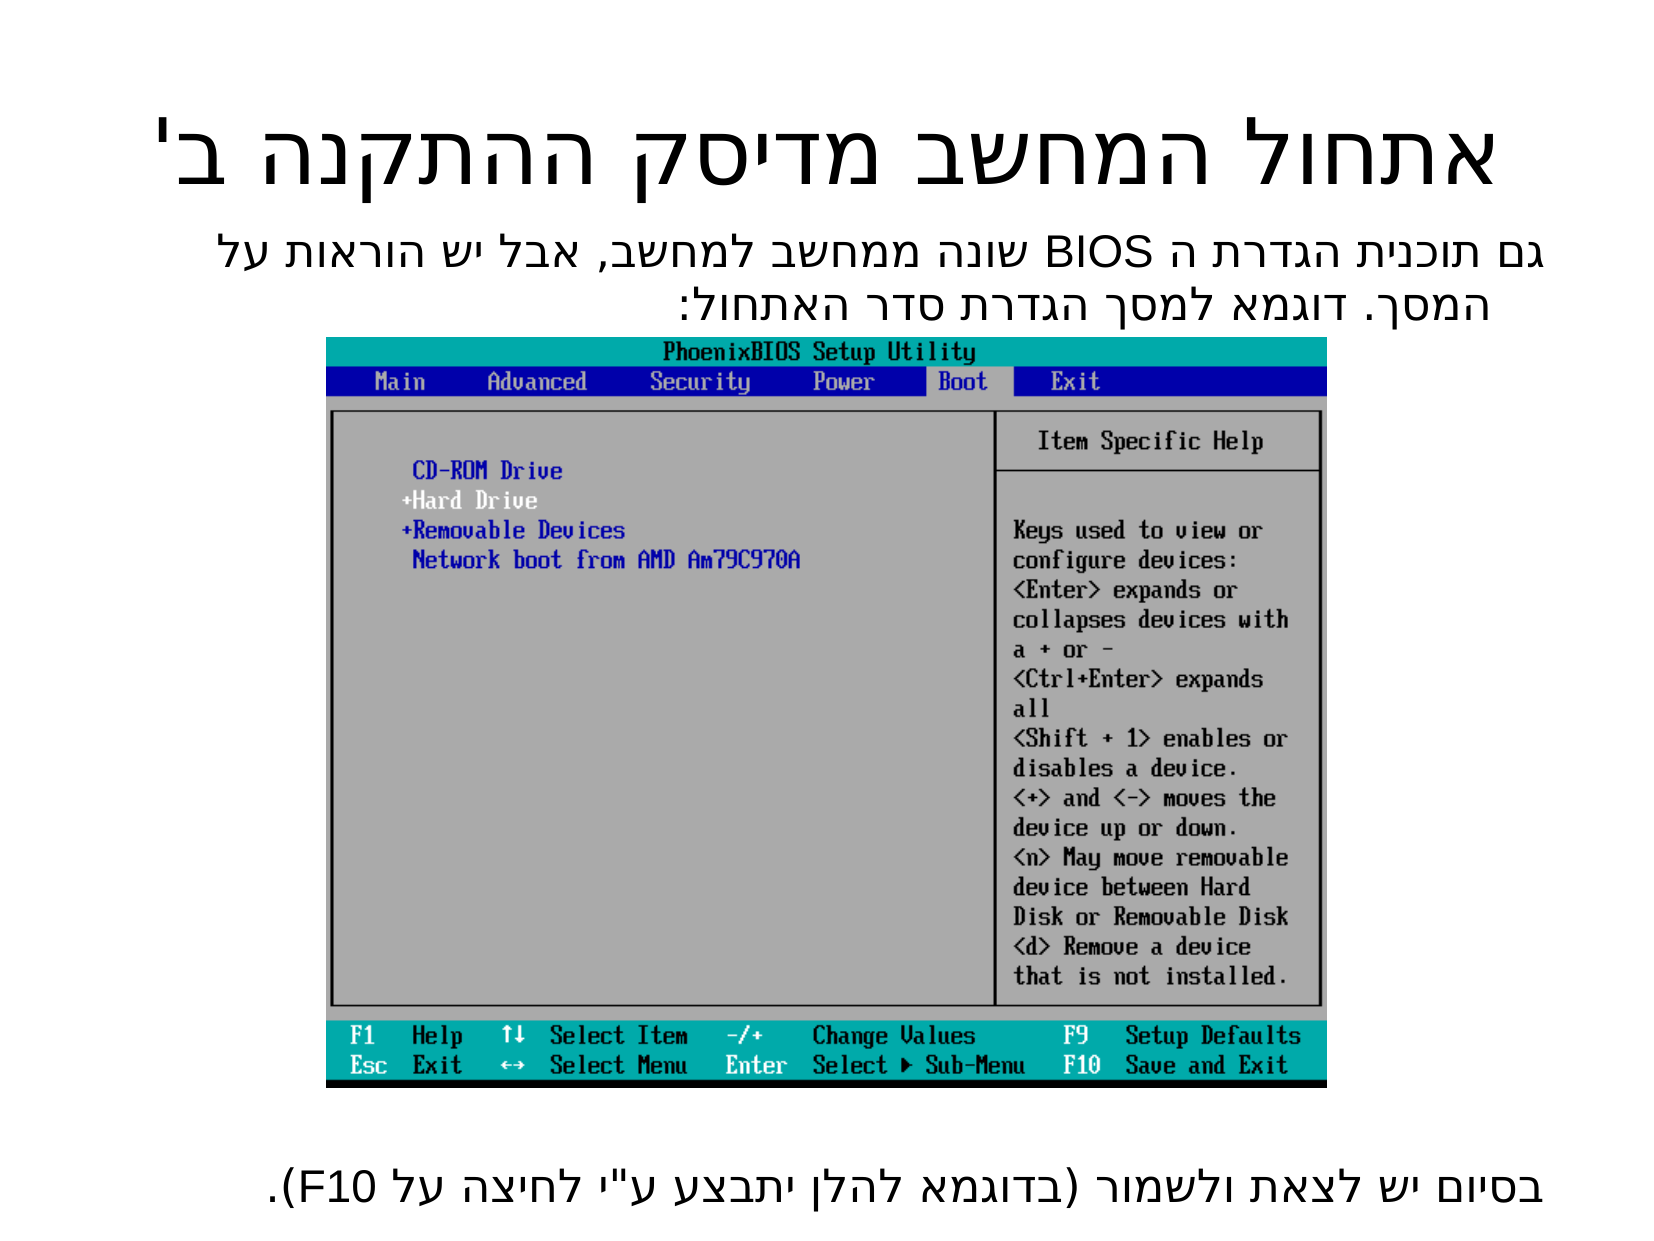

# אתחול המחשב מדיסק ההתקנה ב'
גם תוכנית הגדרת ה BIOS שונה ממחשב למחשב, אבל יש הוראות על המסך. דוגמא למסך הגדרת סדר האתחול:
בסיום יש לצאת ולשמור (בדוגמא להלן יתבצע ע"י לחיצה על F10).